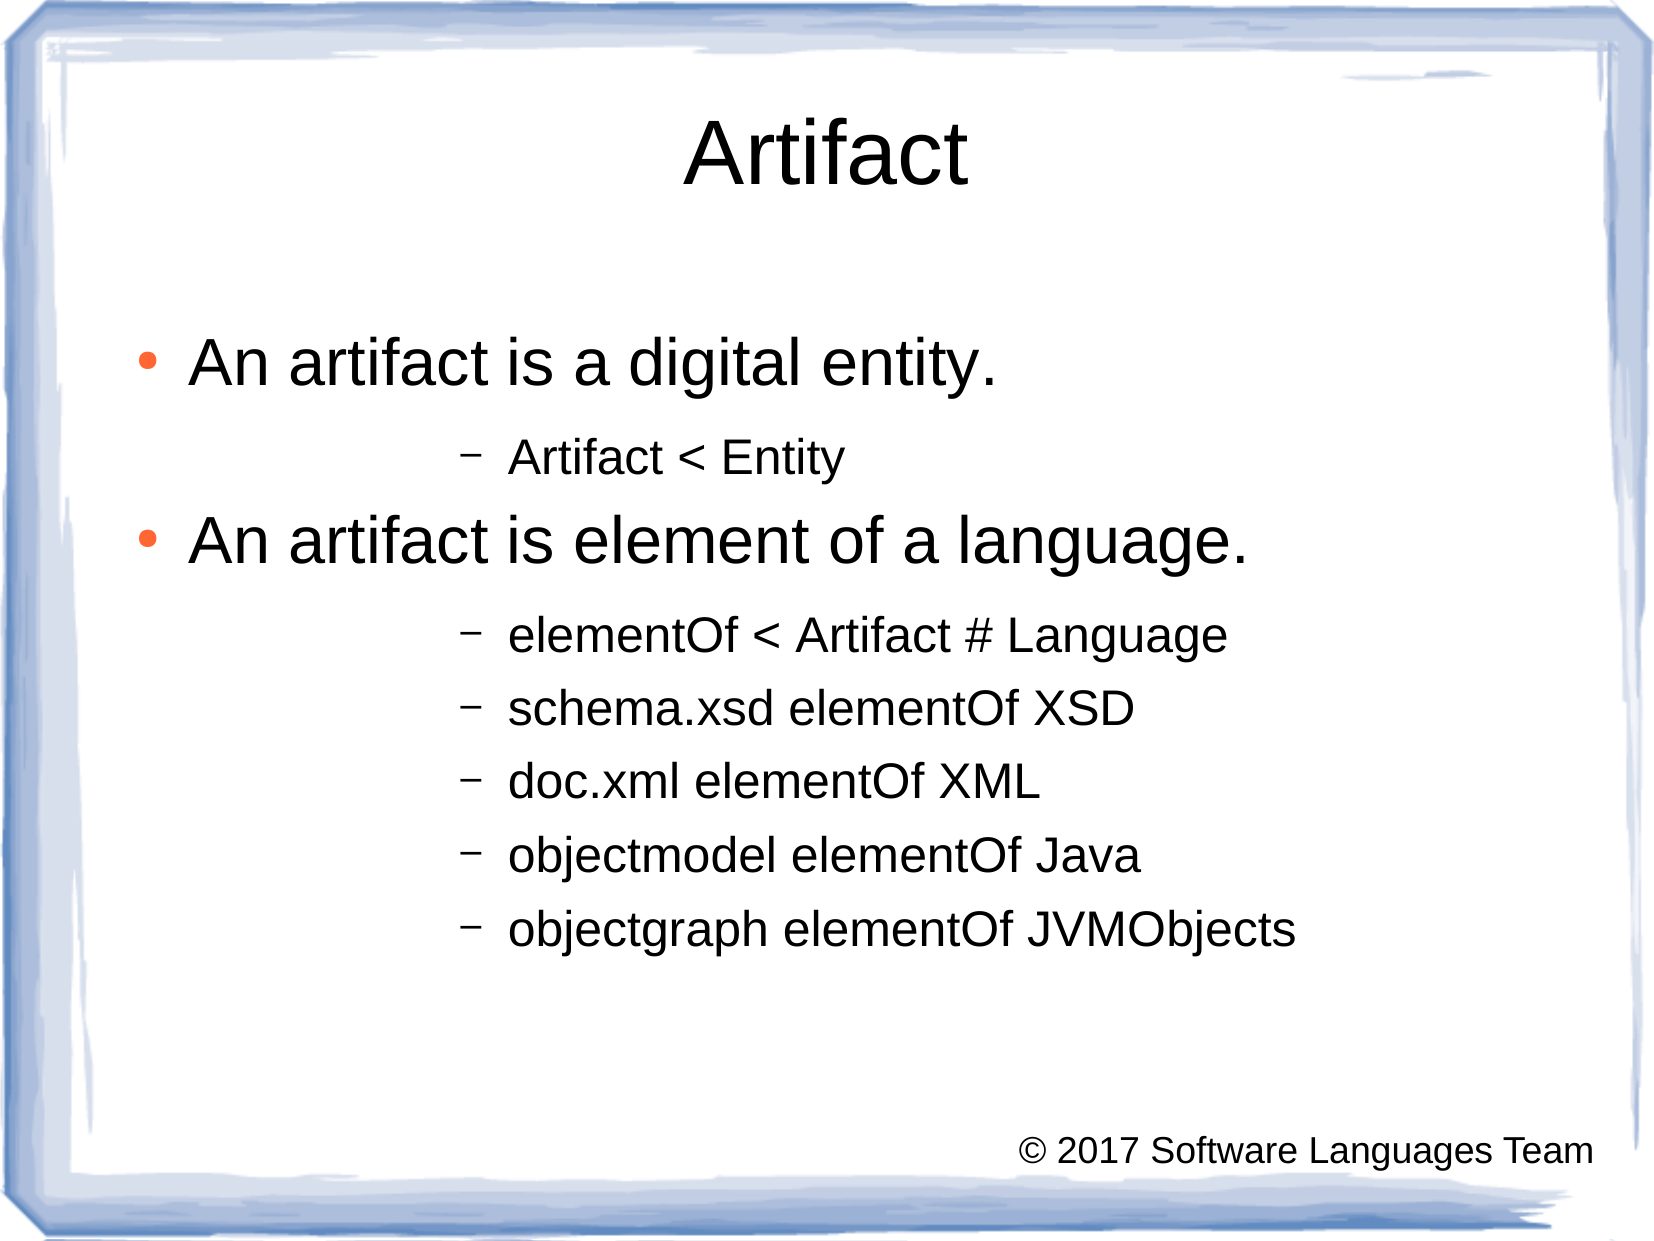

# Artifact
An artifact is a digital entity.
Artifact < Entity
An artifact is element of a language.
elementOf < Artifact # Language
schema.xsd elementOf XSD
doc.xml elementOf XML
objectmodel elementOf Java
objectgraph elementOf JVMObjects
© 2017 Software Languages Team